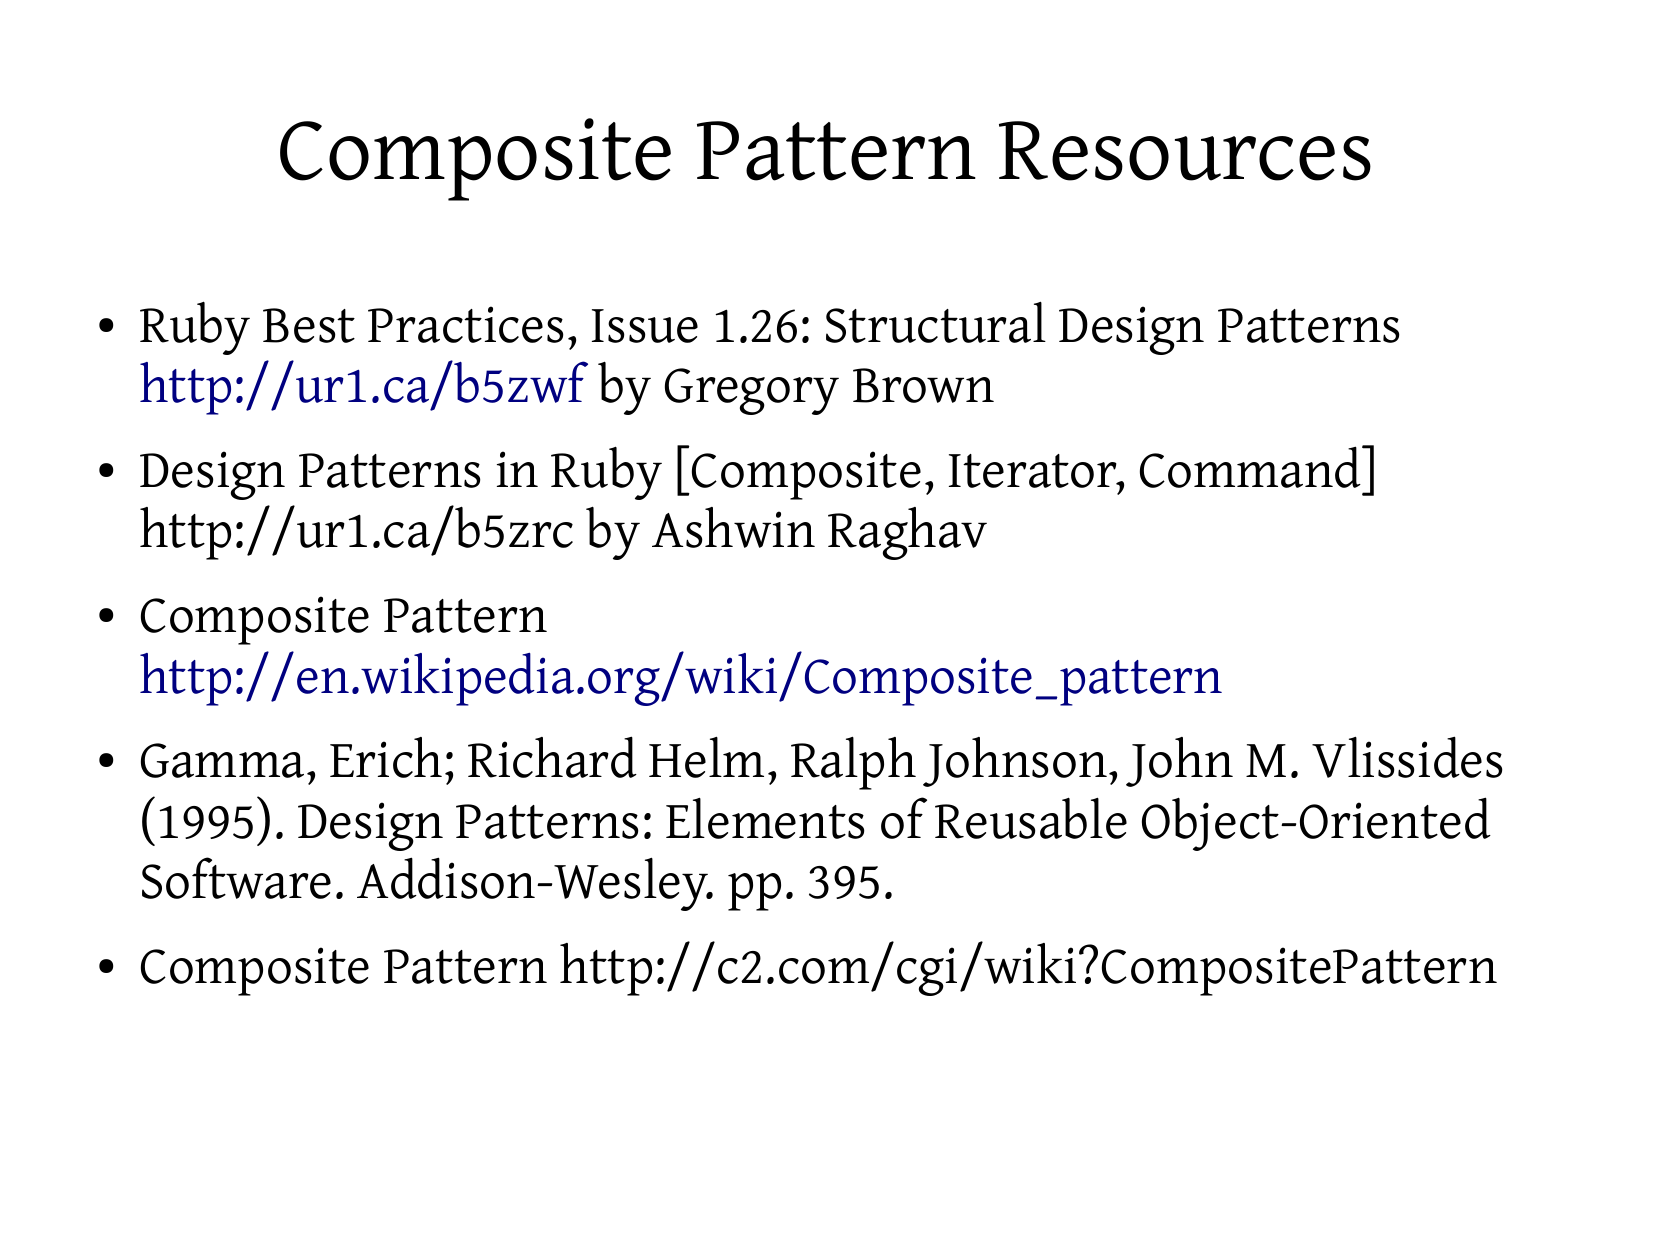

# Composite Pattern Resources
Ruby Best Practices, Issue 1.26: Structural Design Patterns http://ur1.ca/b5zwf by Gregory Brown
Design Patterns in Ruby [Composite, Iterator, Command] http://ur1.ca/b5zrc by Ashwin Raghav
Composite Pattern http://en.wikipedia.org/wiki/Composite_pattern
Gamma, Erich; Richard Helm, Ralph Johnson, John M. Vlissides (1995). Design Patterns: Elements of Reusable Object-Oriented Software. Addison-Wesley. pp. 395.
Composite Pattern http://c2.com/cgi/wiki?CompositePattern